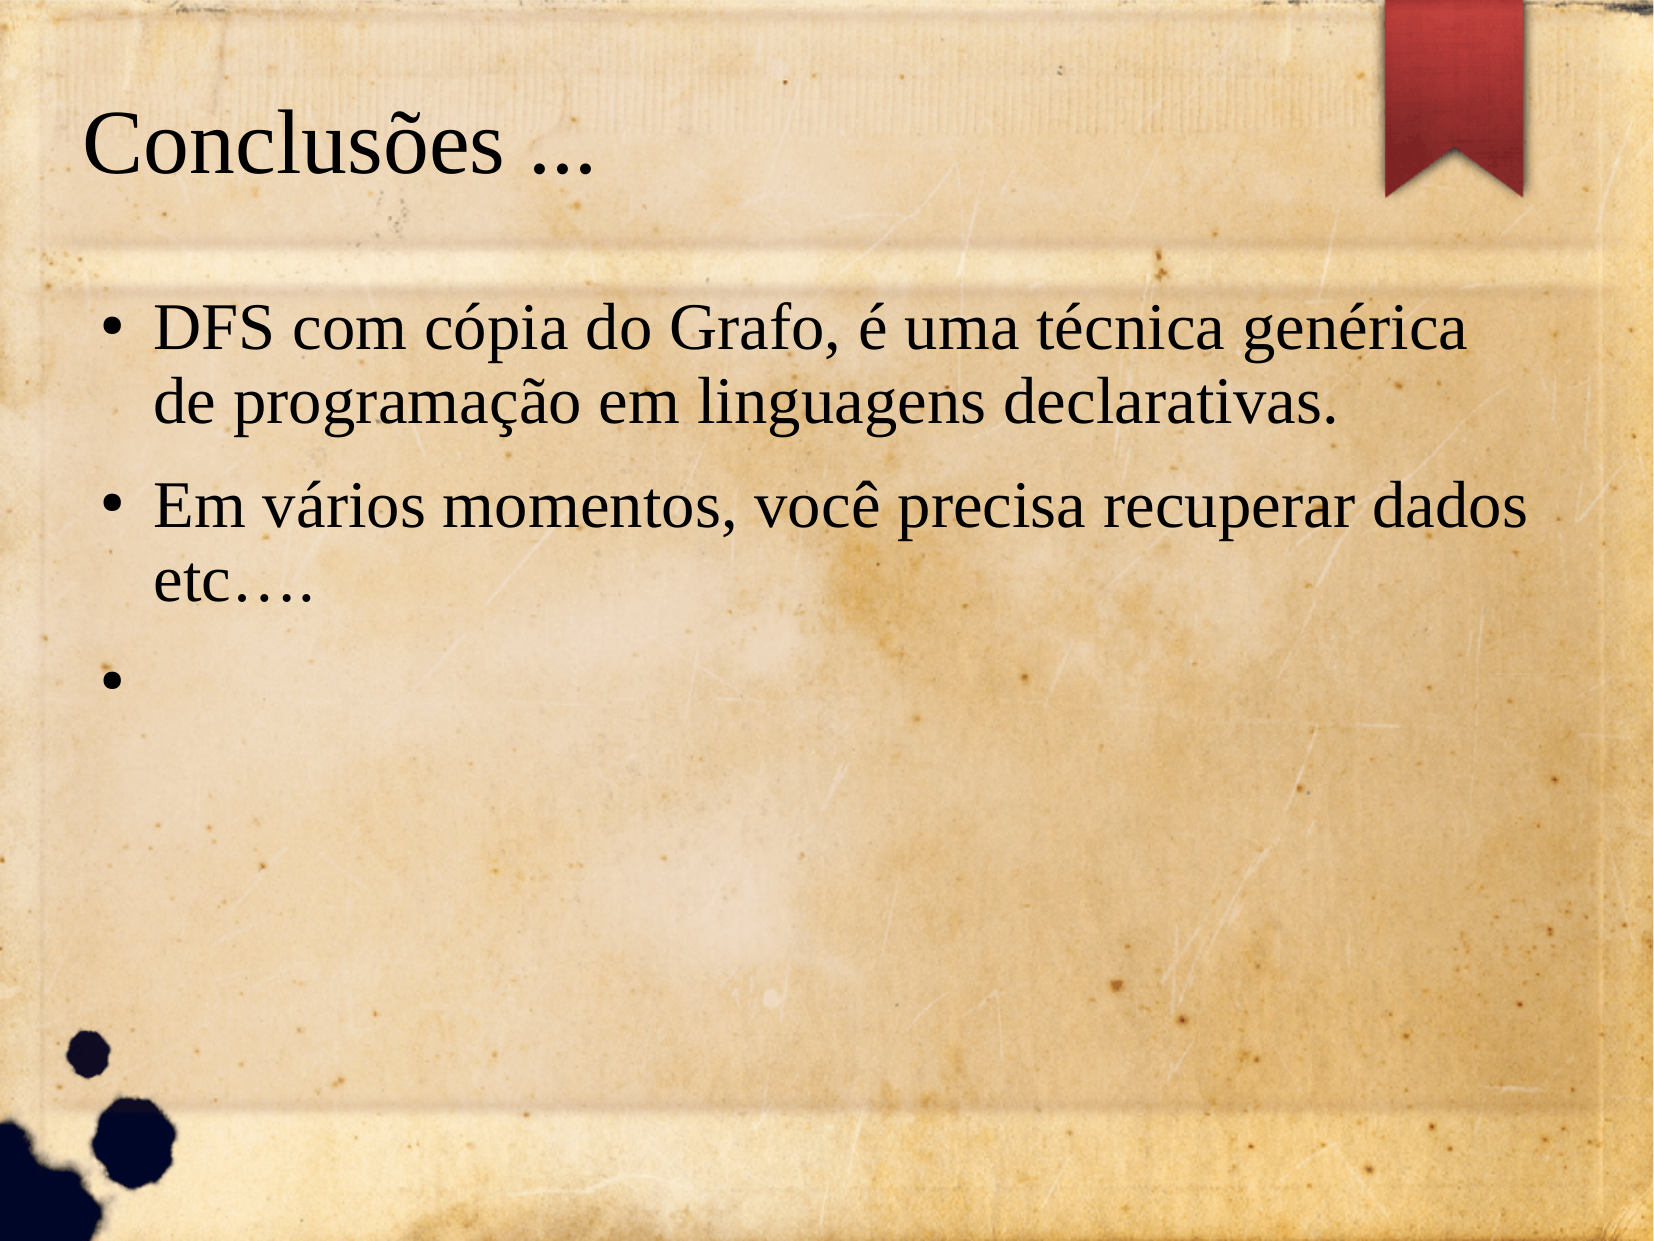

# Conclusões ...
DFS com cópia do Grafo, é uma técnica genérica de programação em linguagens declarativas.
Em vários momentos, você precisa recuperar dados etc….